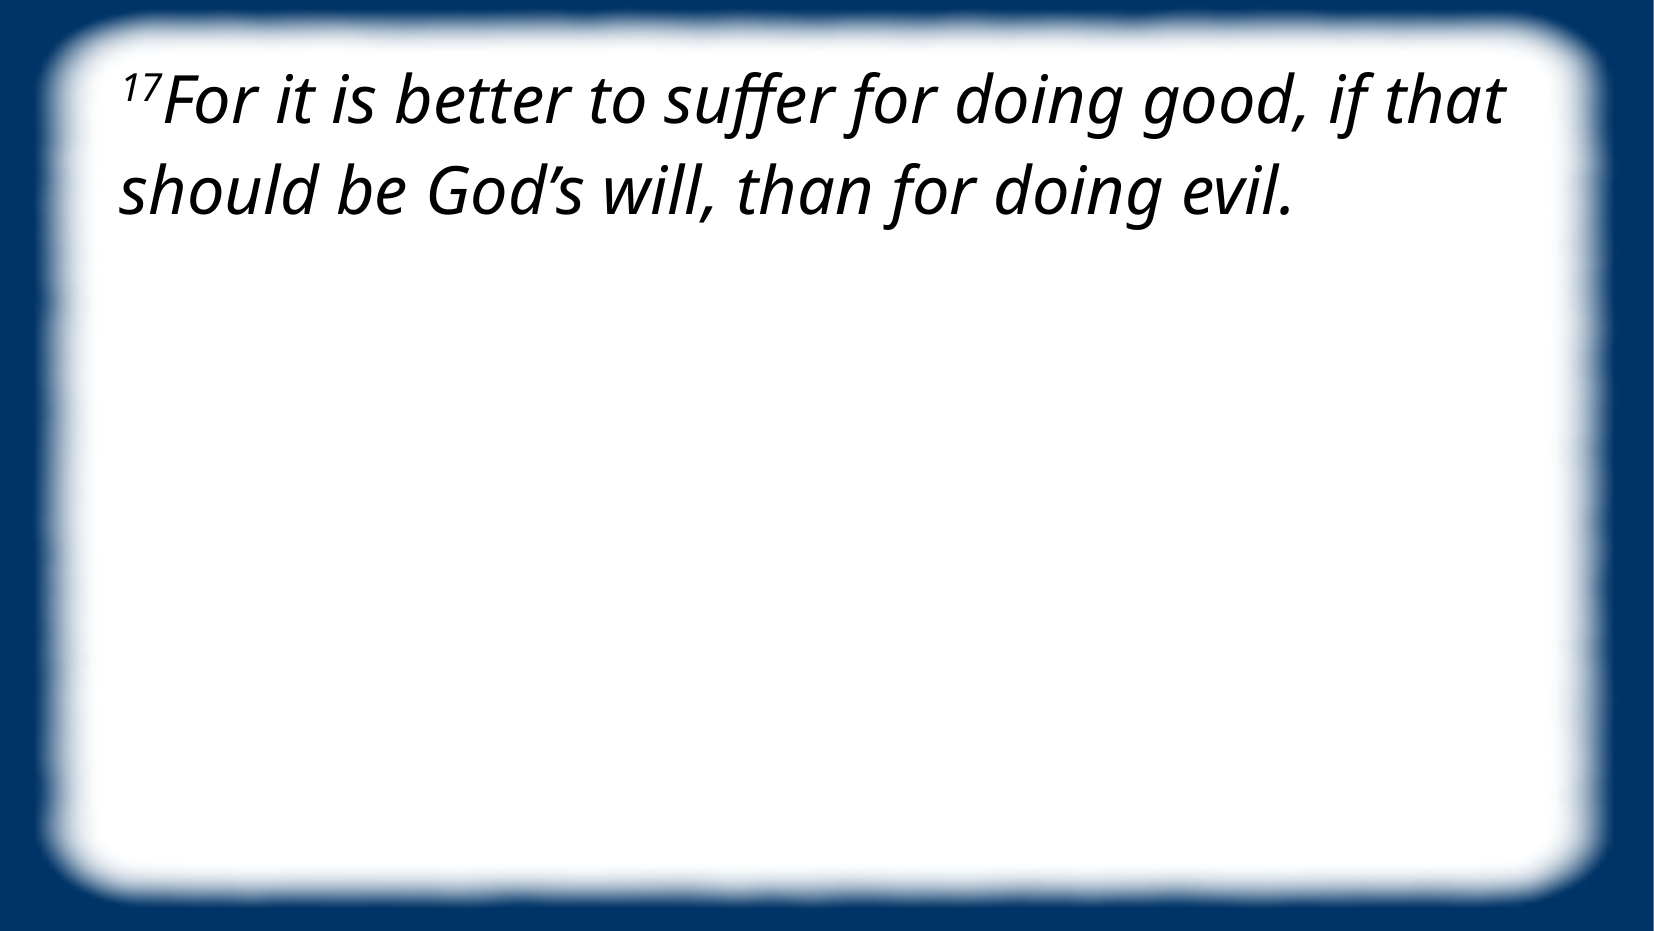

17For it is better to suffer for doing good, if that should be God’s will, than for doing evil.